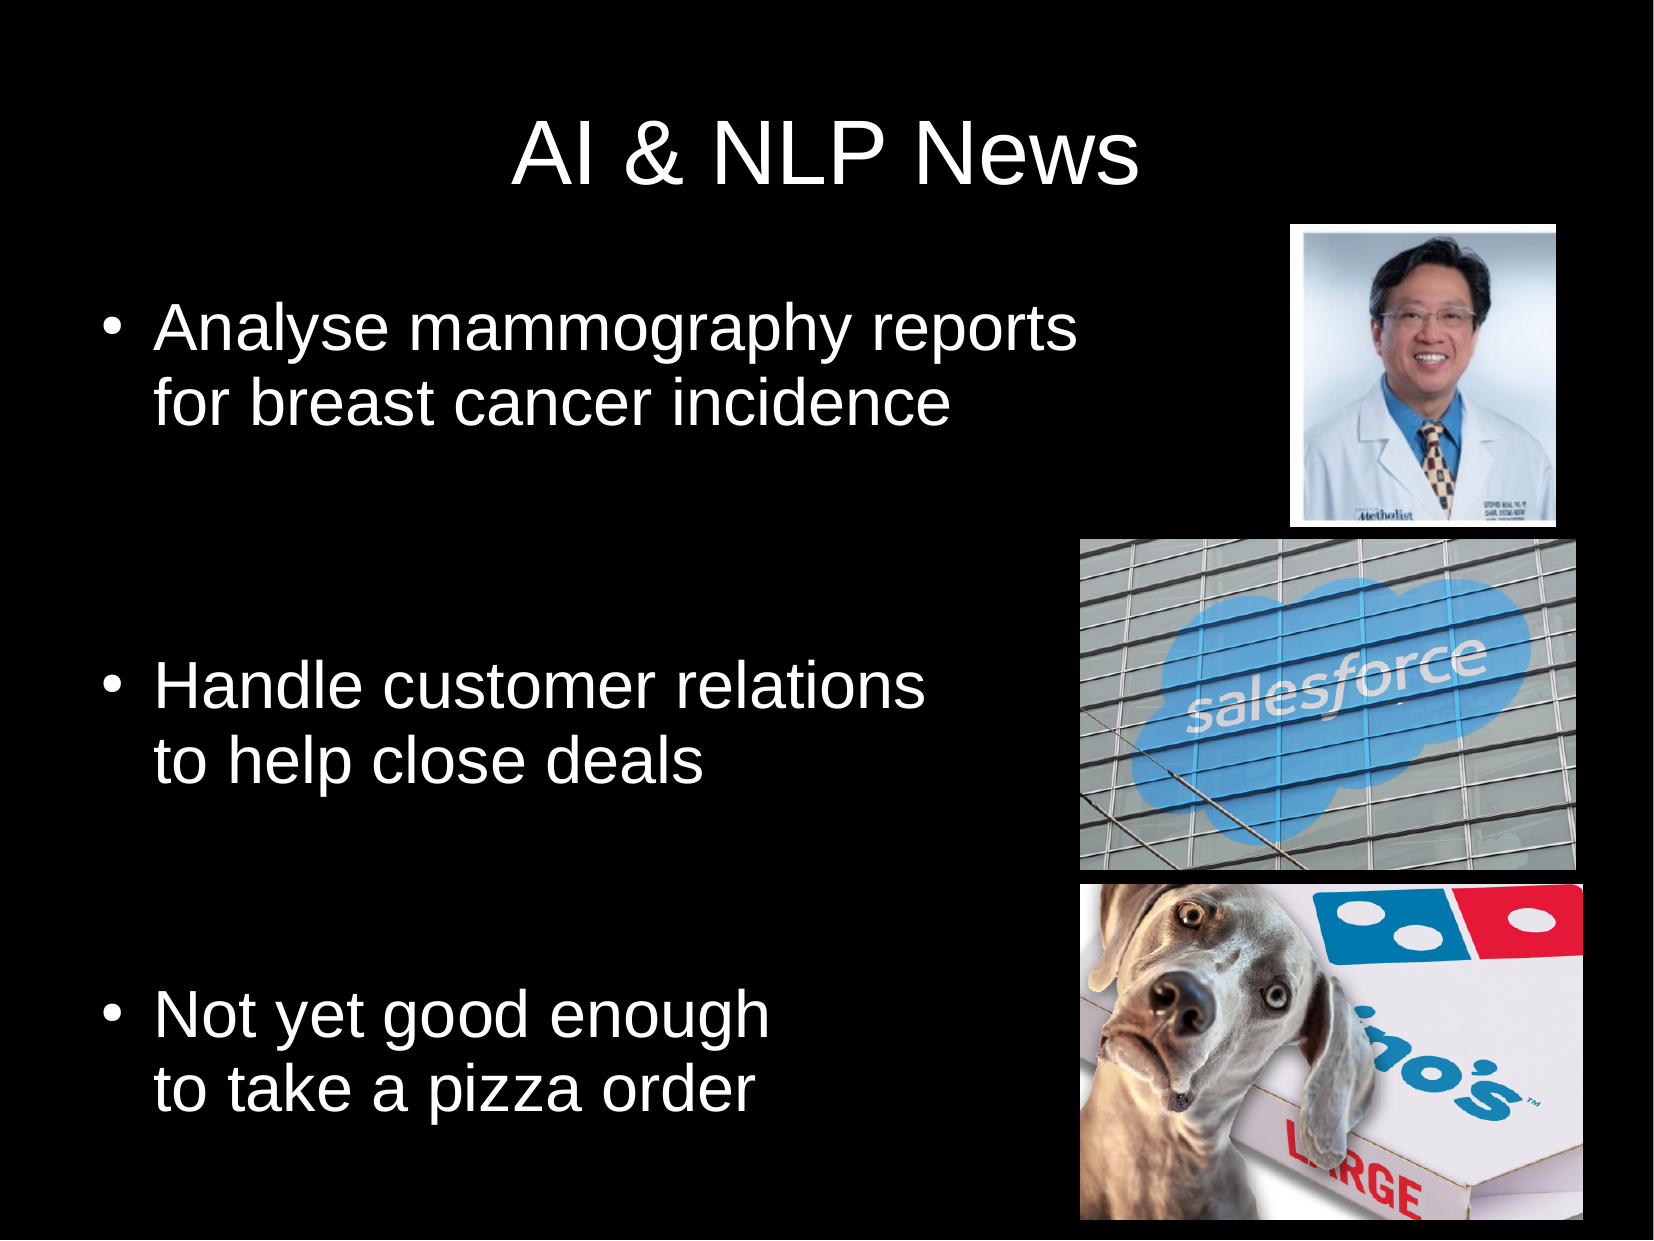

# AI & NLP News
Analyse mammography reports
for breast cancer incidence
Handle customer relations
to help close deals
Not yet good enough
to take a pizza order